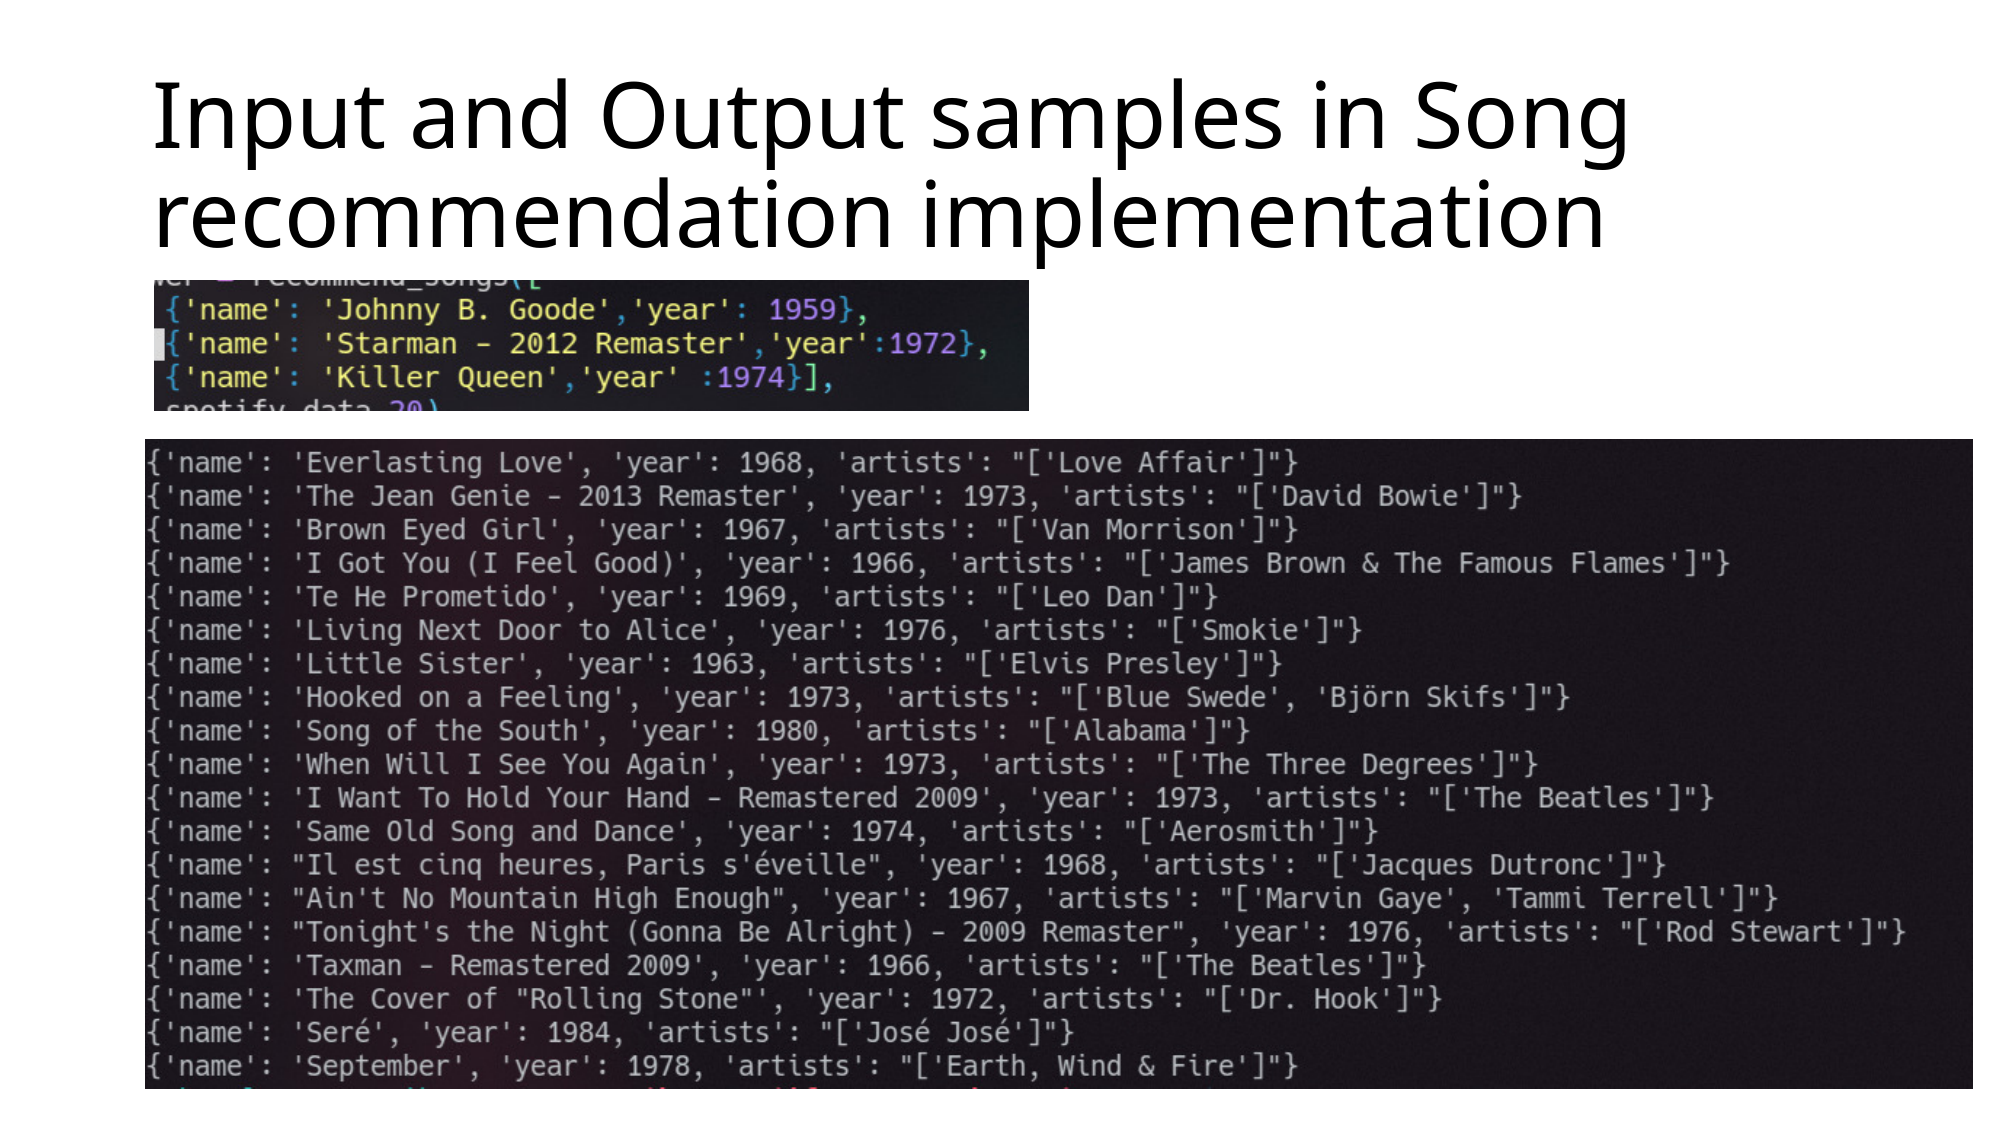

# Input and Output samples in Song recommendation implementation